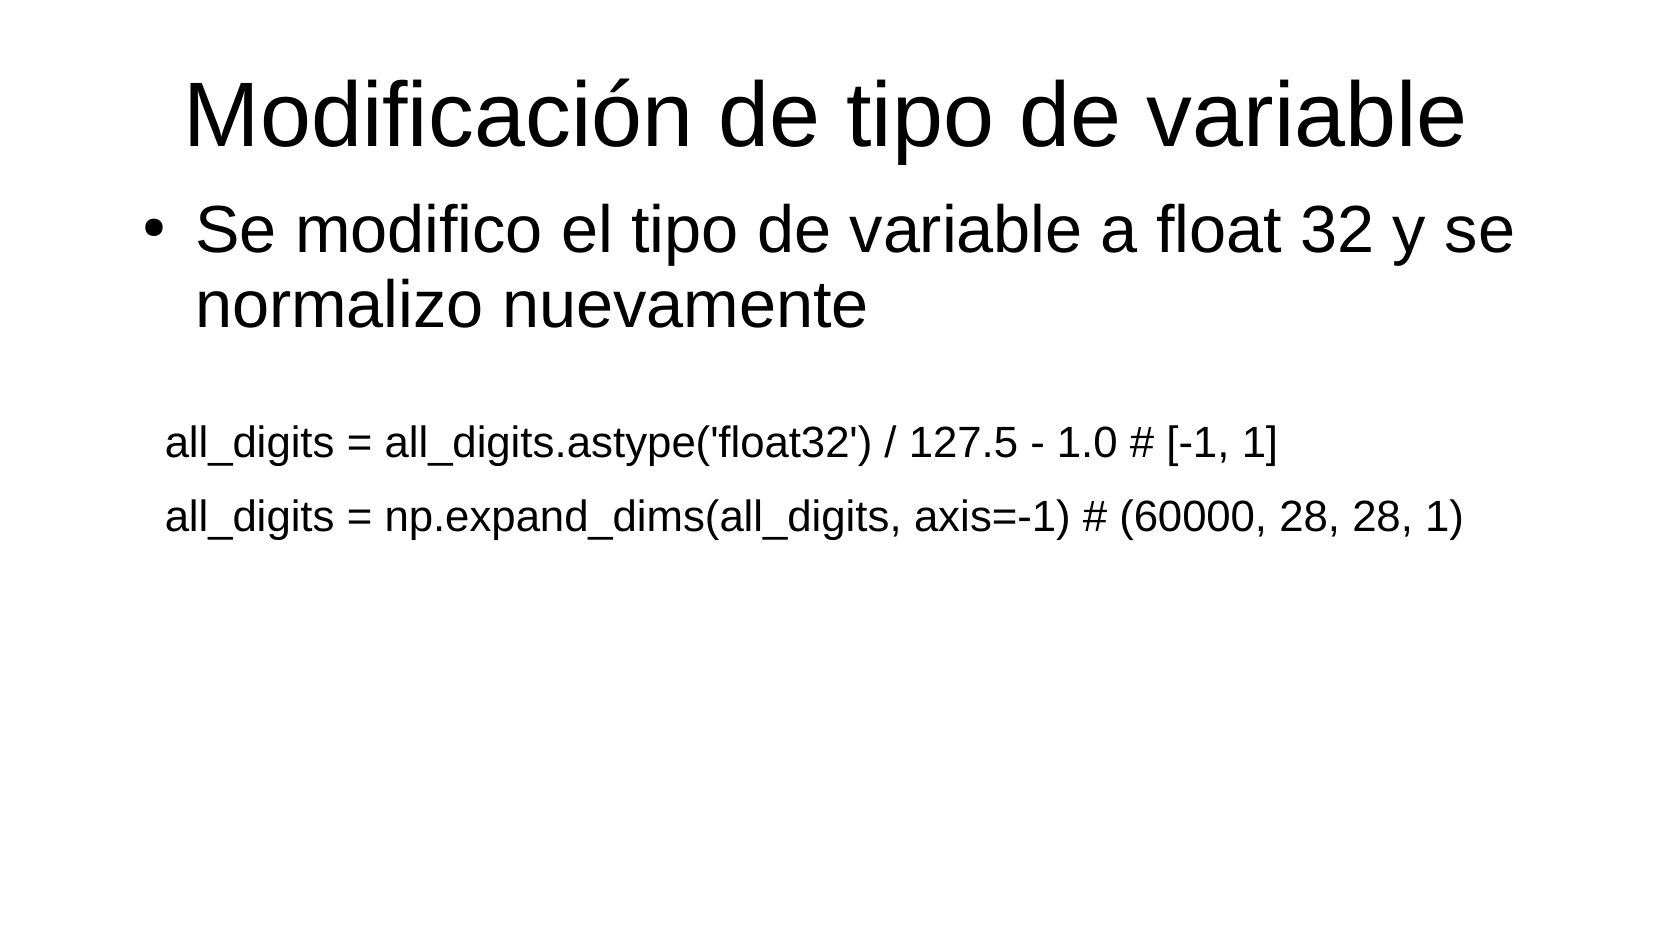

# Modificación de tipo de variable
Se modifico el tipo de variable a float 32 y se normalizo nuevamente
all_digits = all_digits.astype('float32') / 127.5 - 1.0 # [-1, 1]
all_digits = np.expand_dims(all_digits, axis=-1) # (60000, 28, 28, 1)